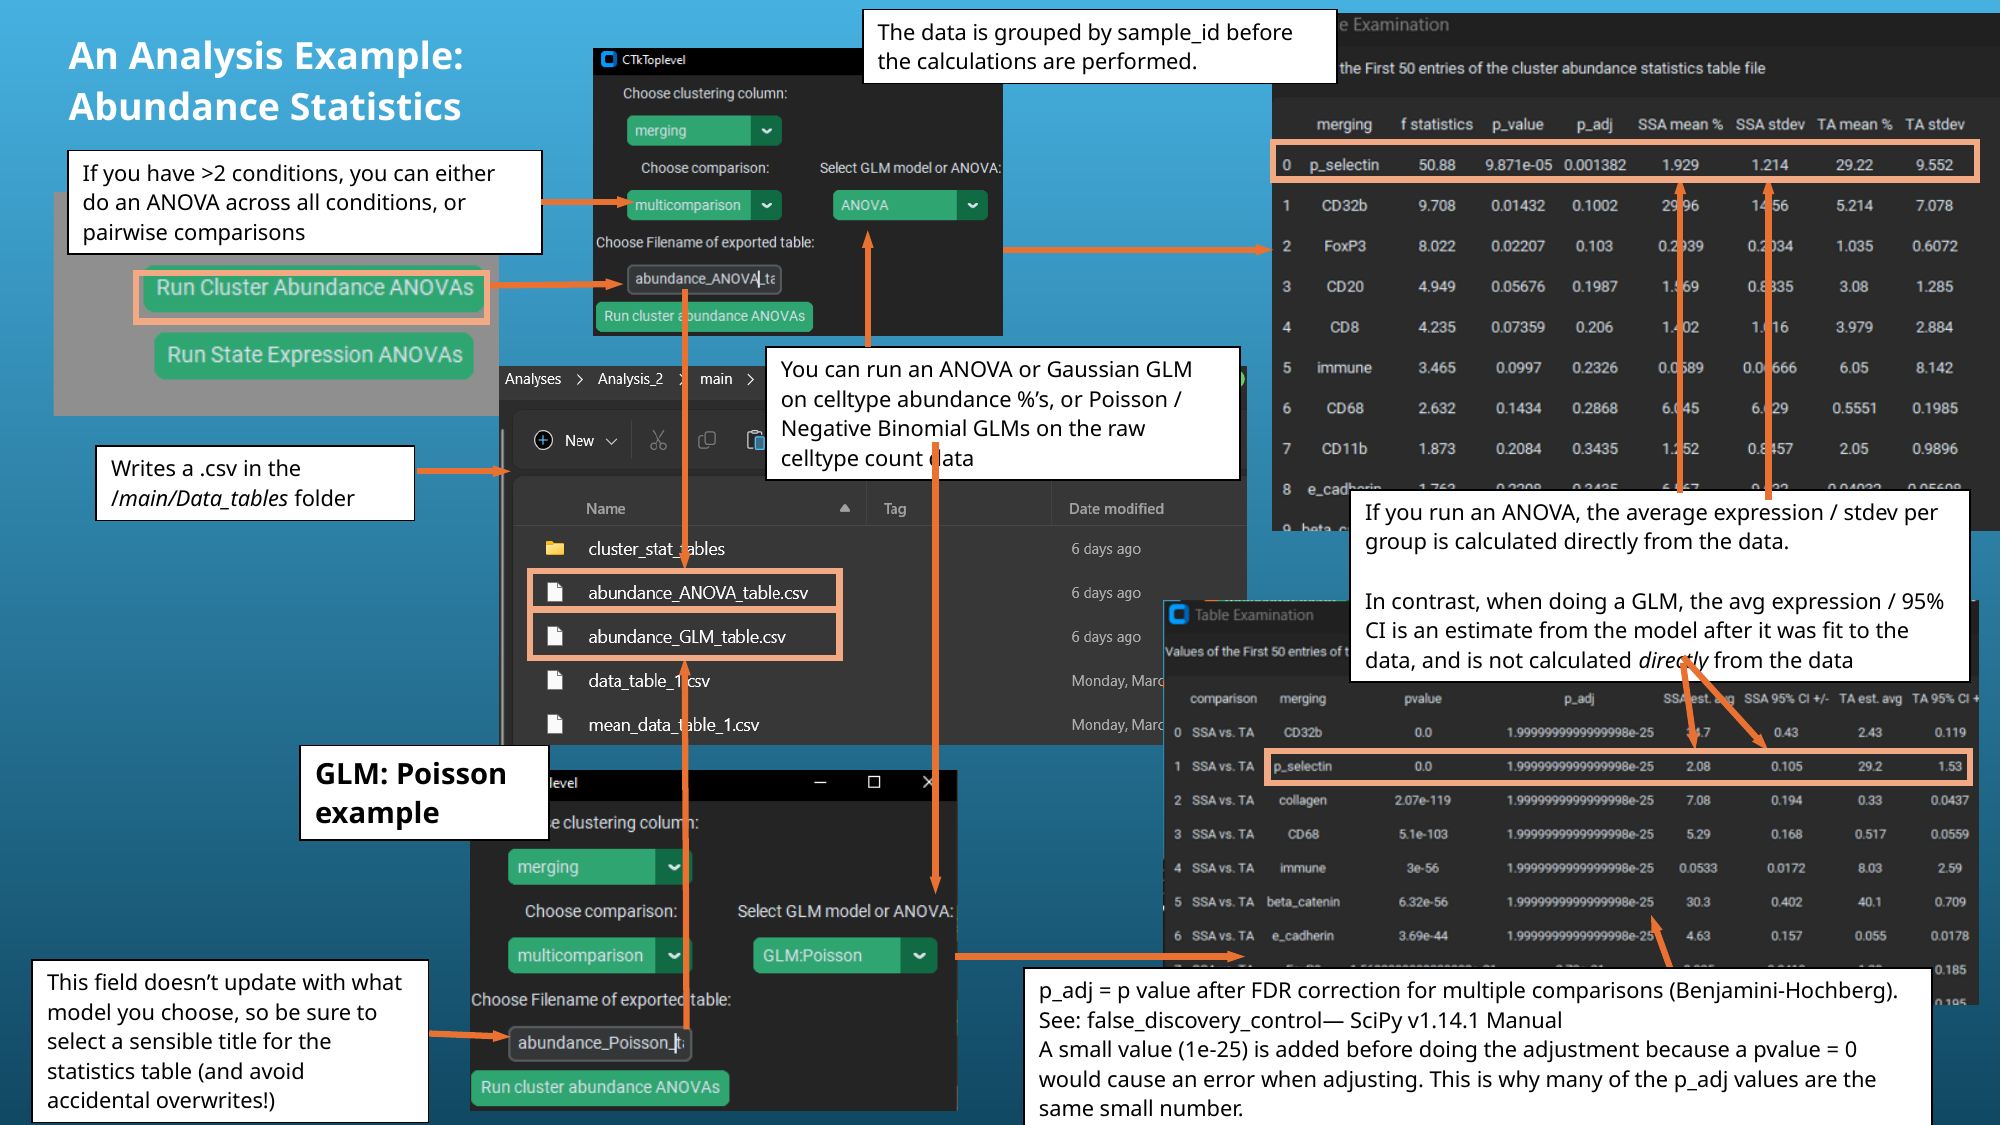

The data is grouped by sample_id before the calculations are performed.
An Analysis Example:
Abundance Statistics
If you have >2 conditions, you can either do an ANOVA across all conditions, or pairwise comparisons
You can run an ANOVA or Gaussian GLM on celltype abundance %’s, or Poisson / Negative Binomial GLMs on the raw celltype count data
Writes a .csv in the /main/Data_tables folder
If you run an ANOVA, the average expression / stdev per group is calculated directly from the data.
In contrast, when doing a GLM, the avg expression / 95% CI is an estimate from the model after it was fit to the data, and is not calculated directly from the data
GLM: Poisson example
This field doesn’t update with what model you choose, so be sure to select a sensible title for the statistics table (and avoid accidental overwrites!)
p_adj = p value after FDR correction for multiple comparisons (Benjamini-Hochberg).
See: false_discovery_control— SciPy v1.14.1 Manual
A small value (1e-25) is added before doing the adjustment because a pvalue = 0 would cause an error when adjusting. This is why many of the p_adj values are the same small number.